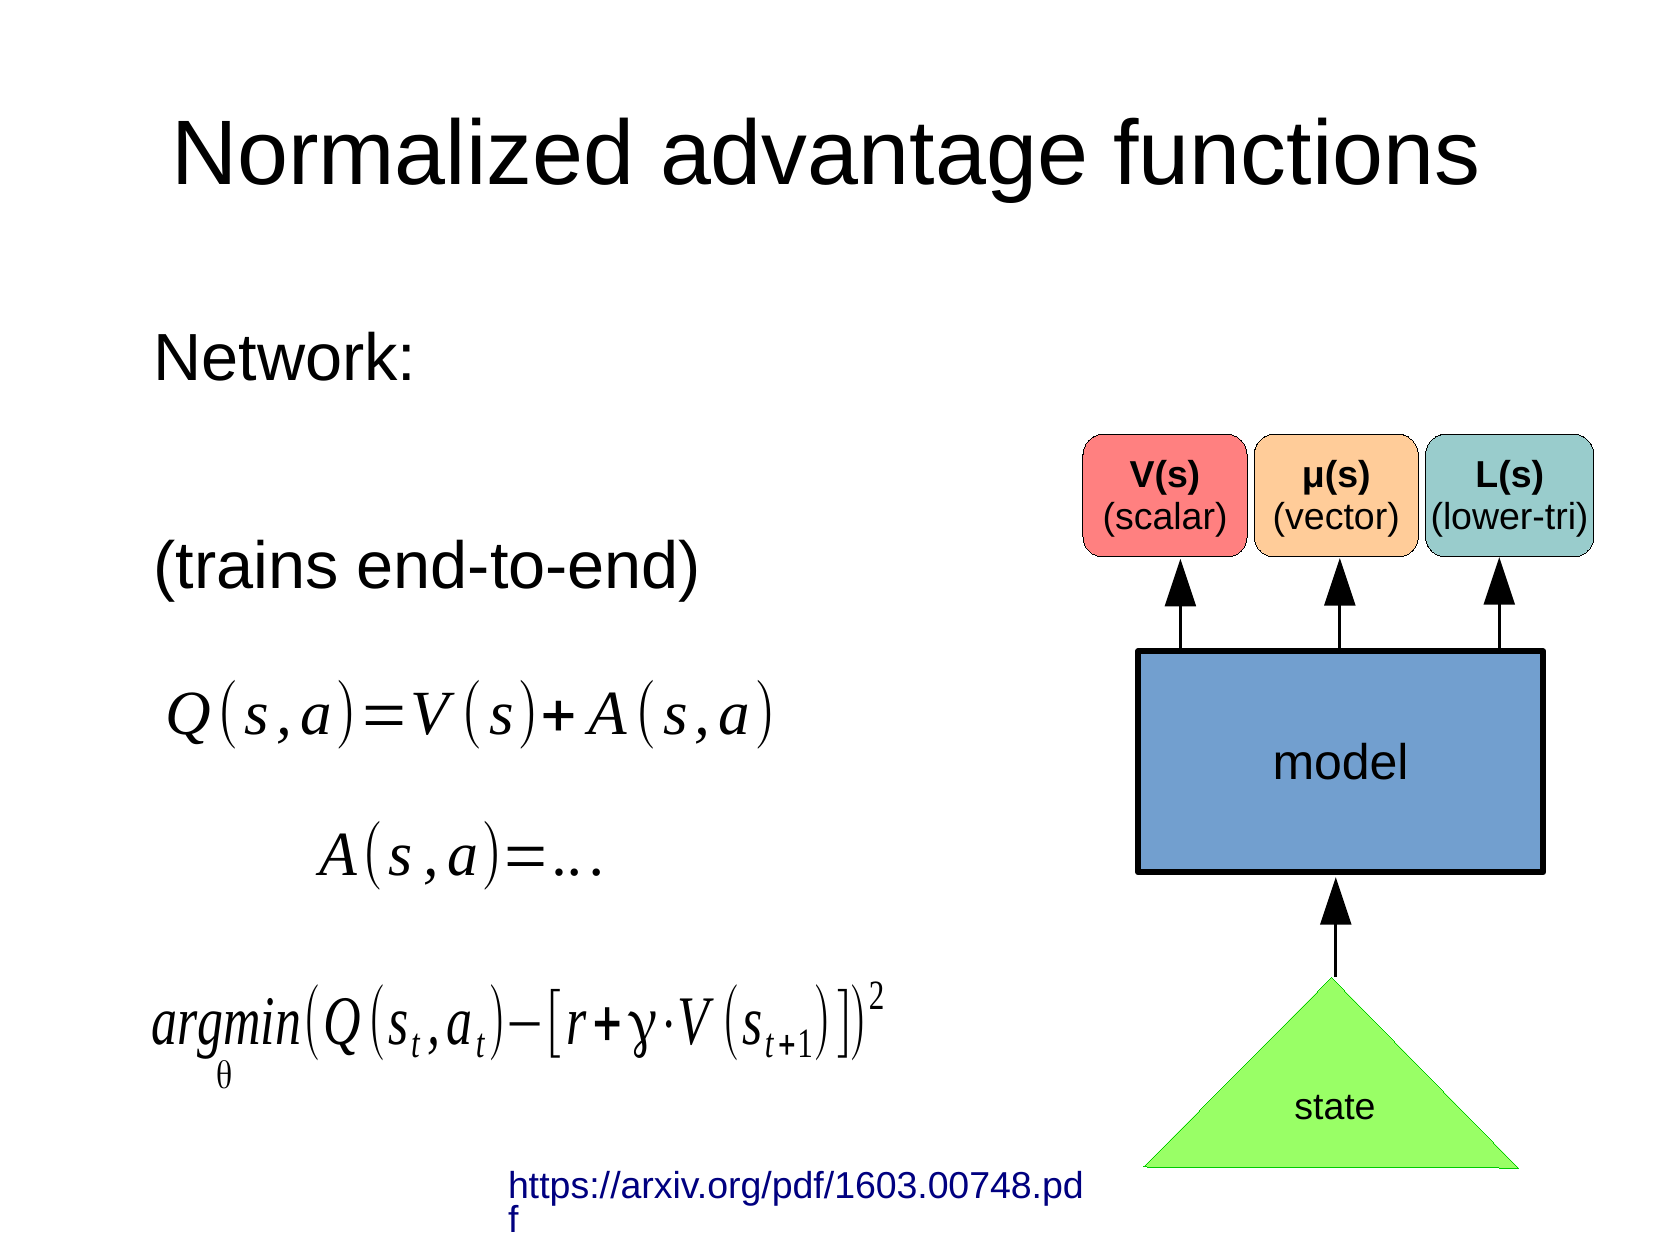

# Normalized advantage functions
Network:
(trains end-to-end)
L(s)
(lower-tri)
μ(s)
(vector)
V(s)
(scalar)
model
state
https://arxiv.org/pdf/1603.00748.pdf